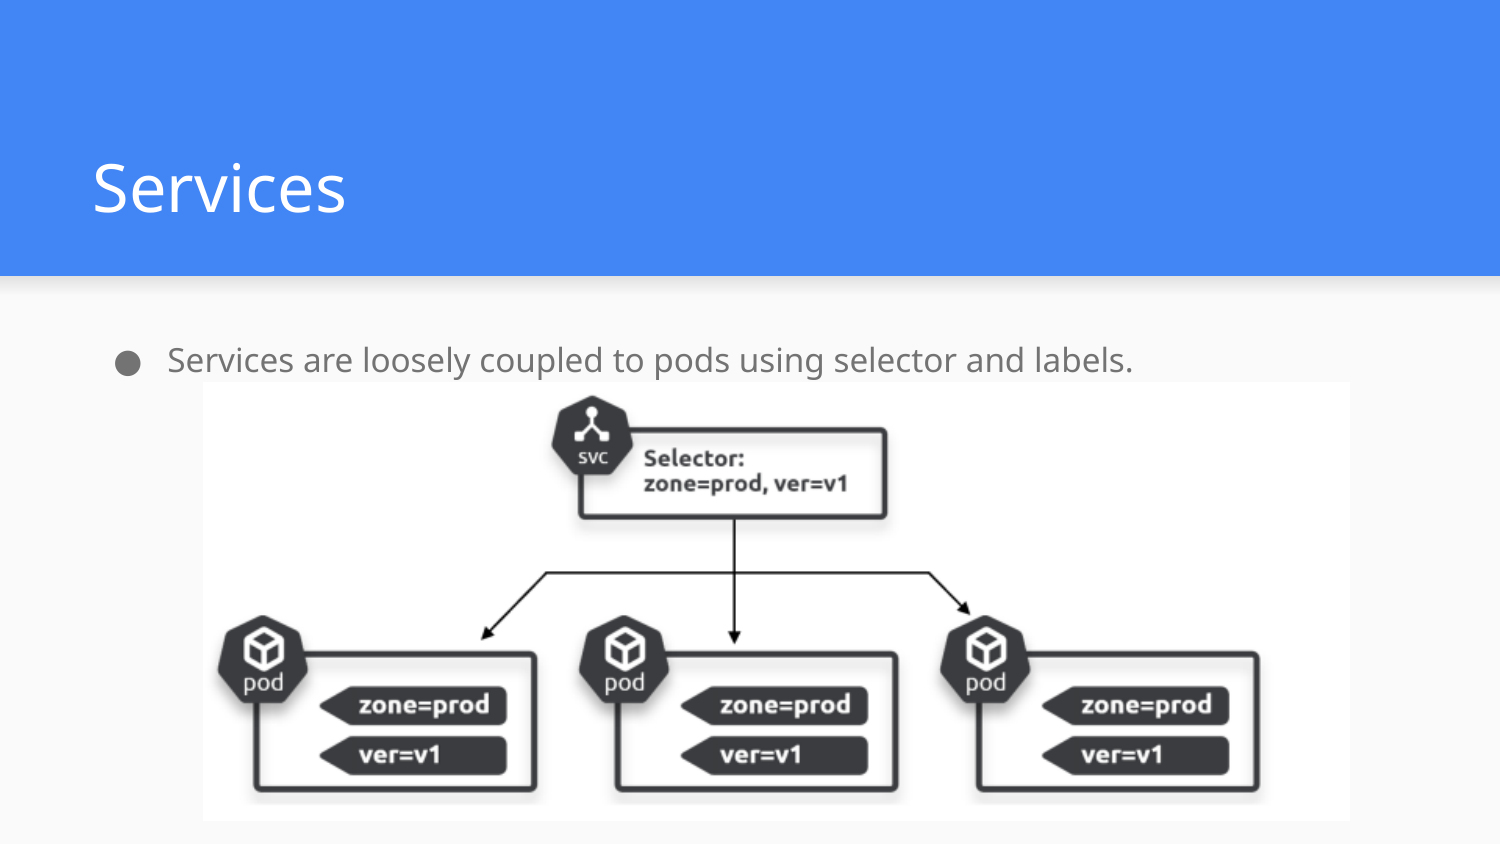

# Services
Services are loosely coupled to pods using selector and labels.